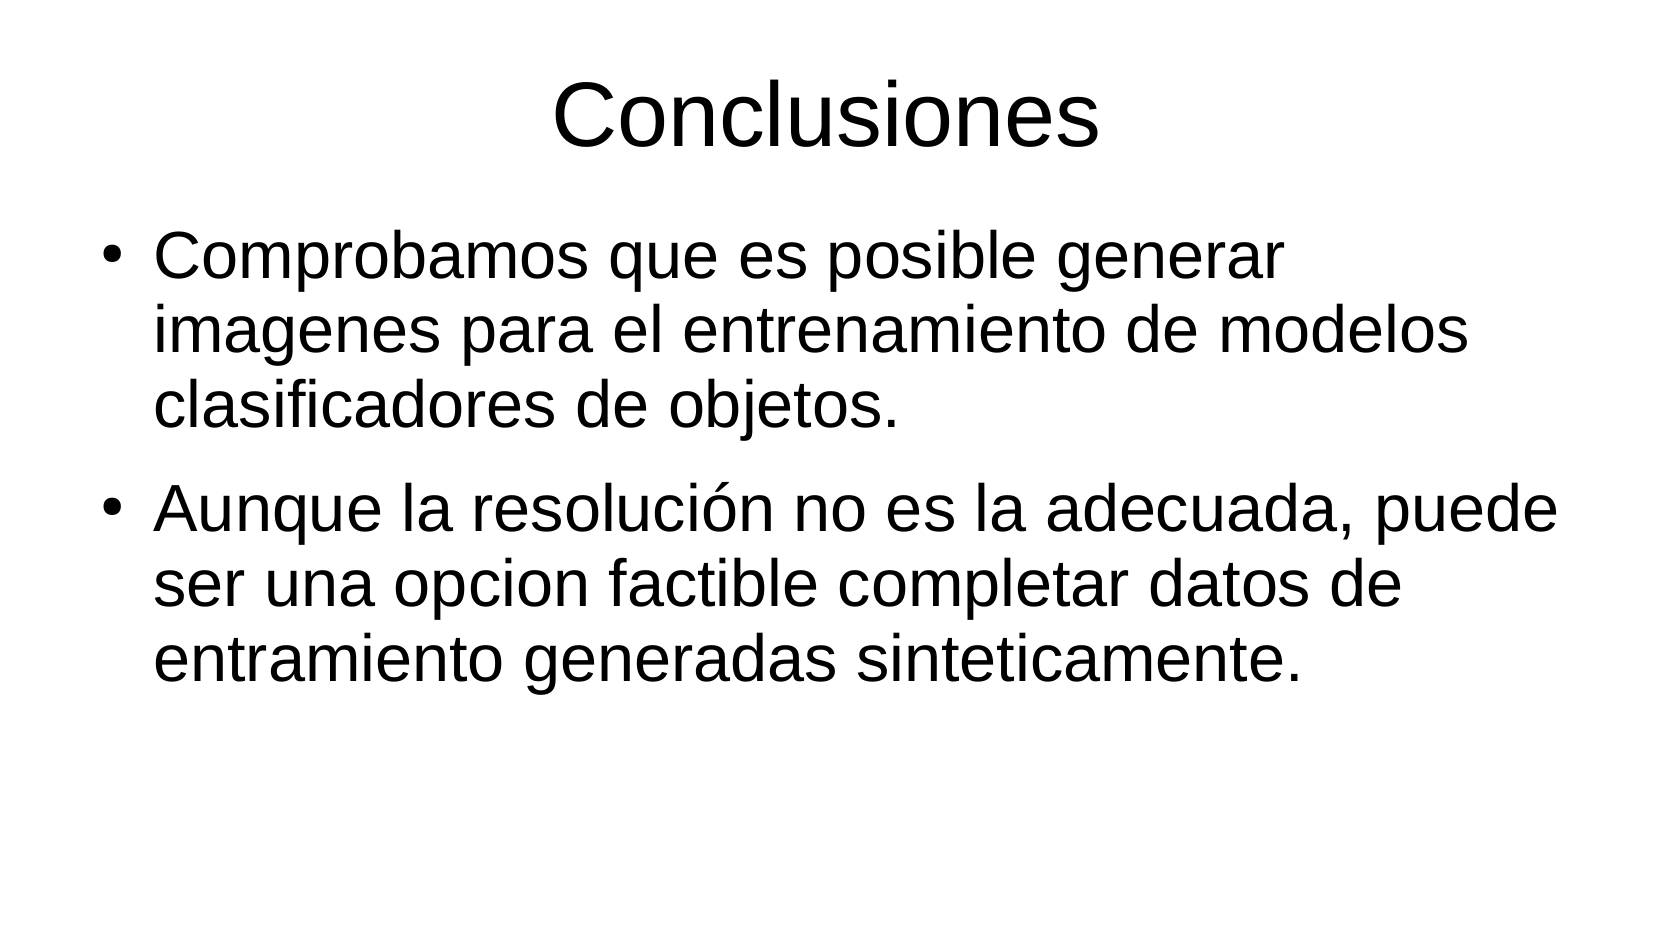

# Conclusiones
Comprobamos que es posible generar imagenes para el entrenamiento de modelos clasificadores de objetos.
Aunque la resolución no es la adecuada, puede ser una opcion factible completar datos de entramiento generadas sinteticamente.